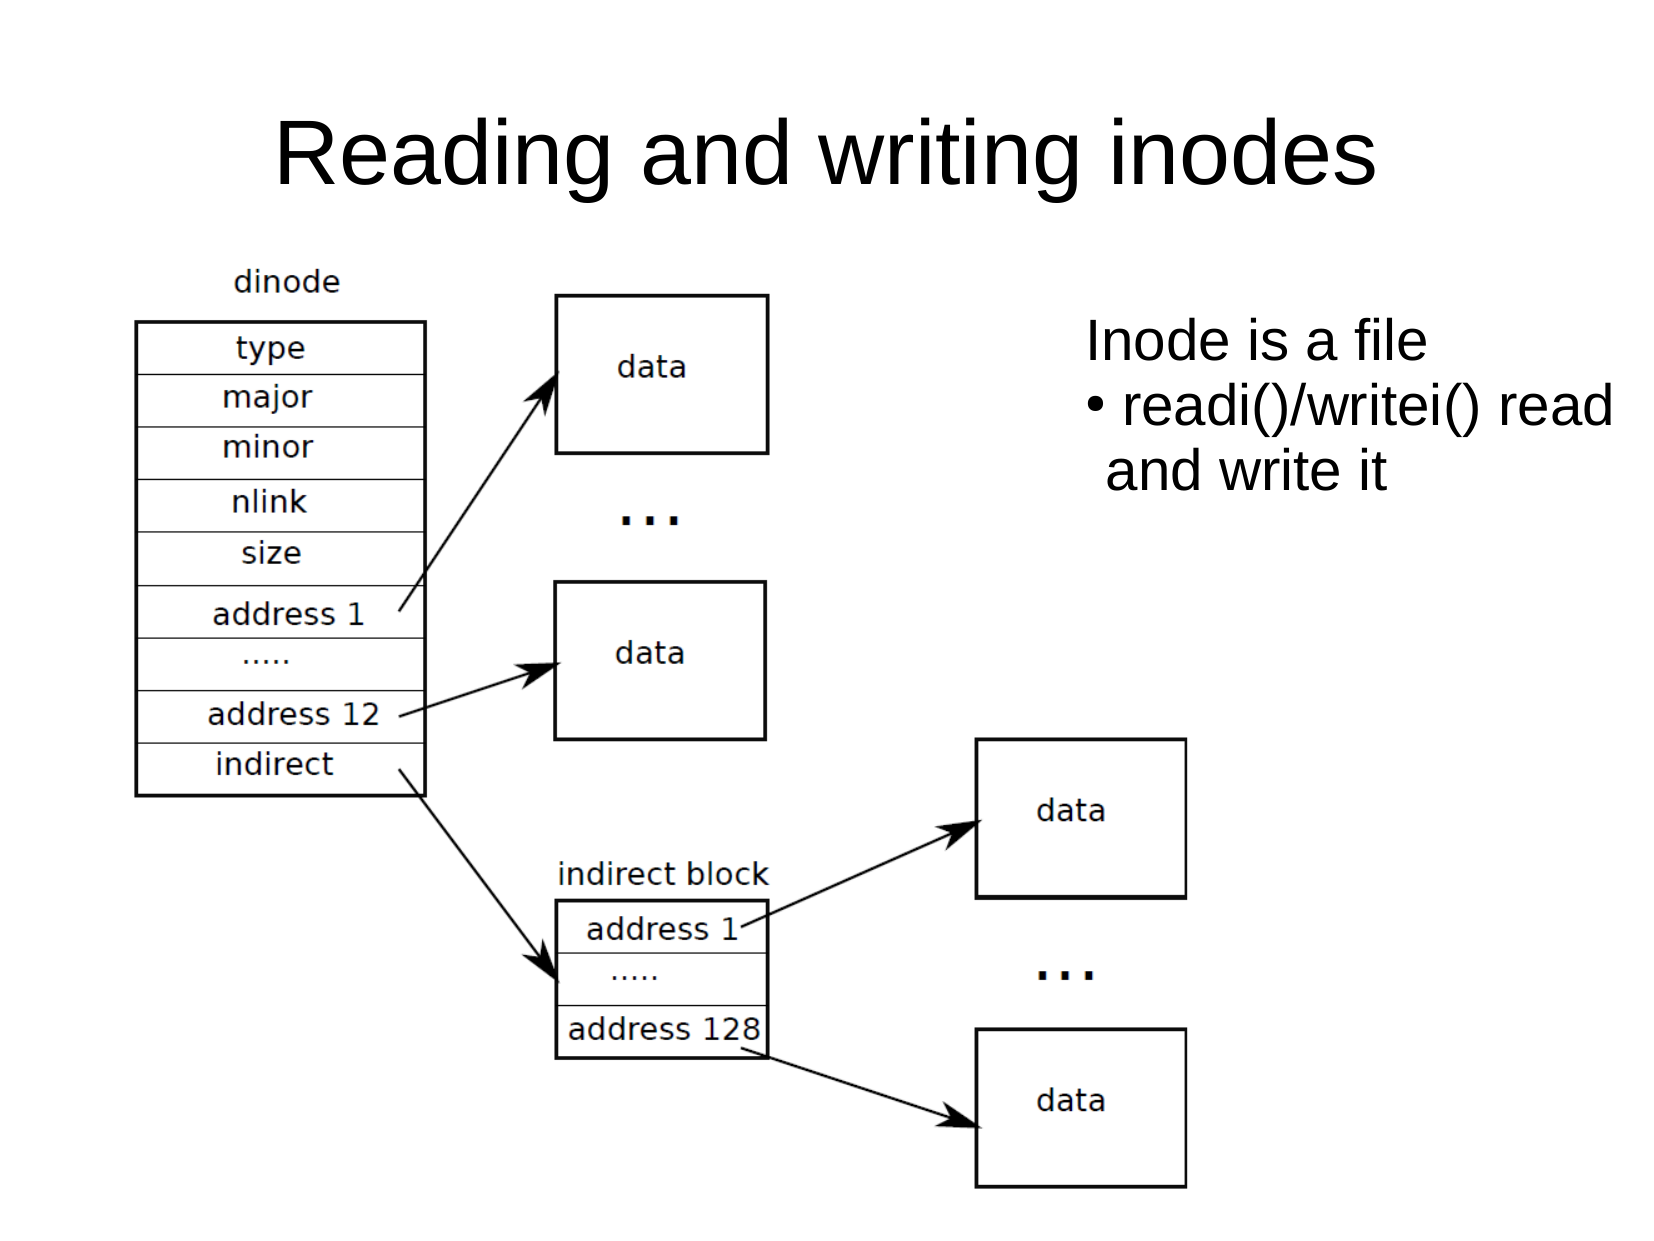

# Reading and writing inodes
Inode is a file
 readi()/writei() read
and write it